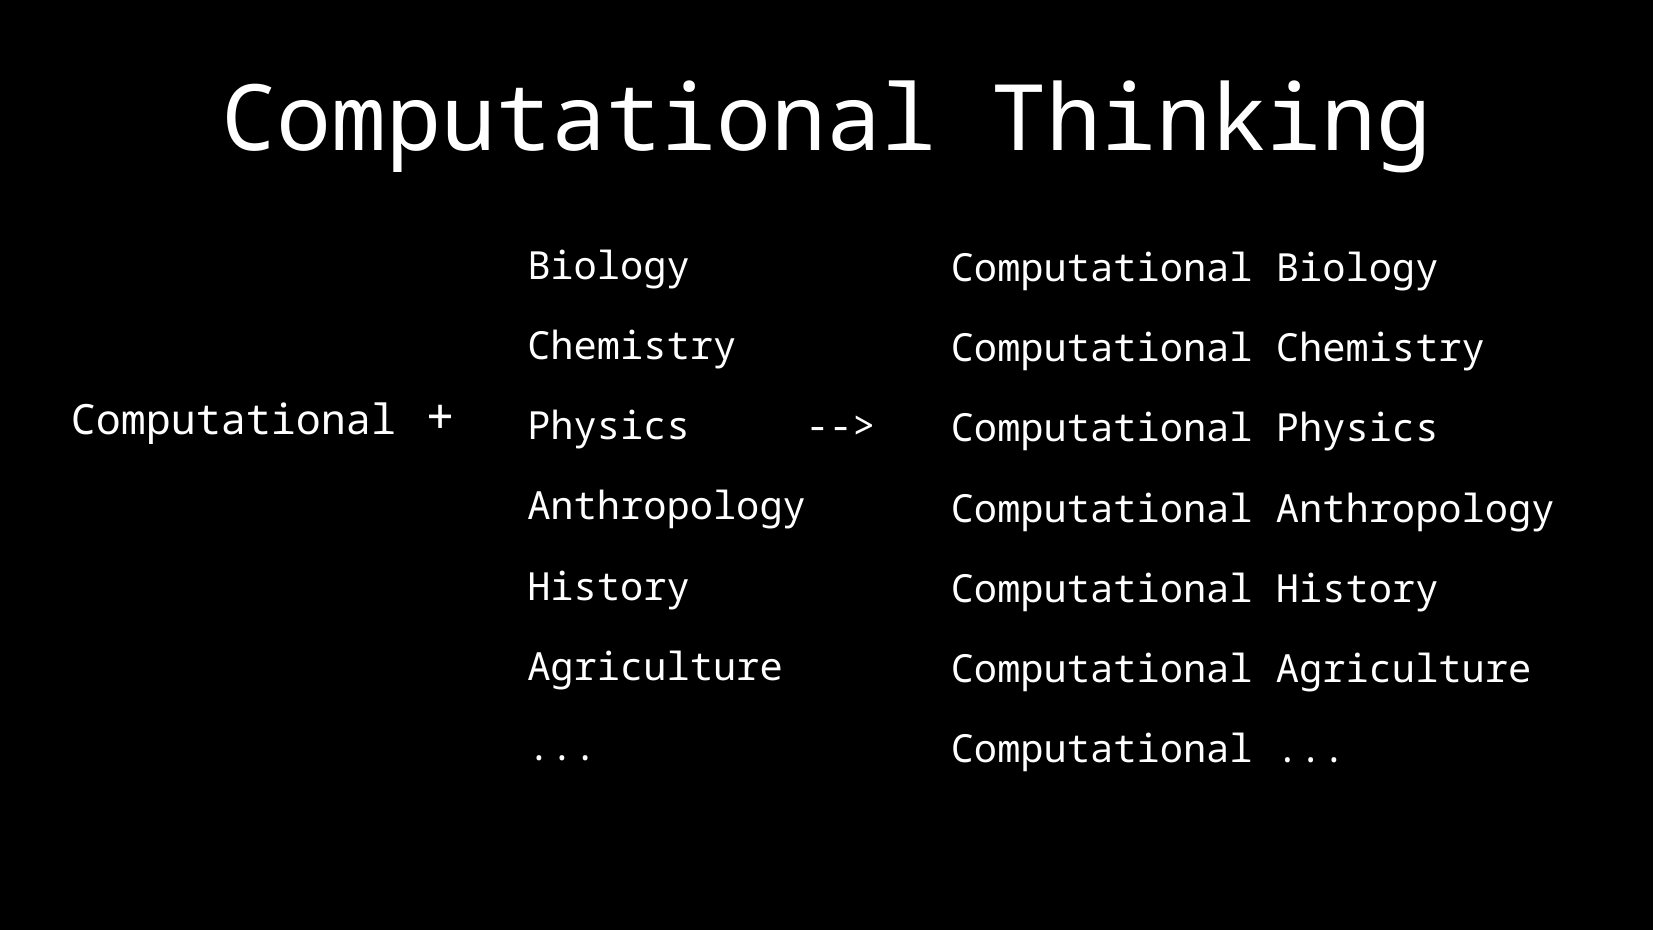

# Computational Thinking
Computational +
Biology
Chemistry
Physics -->
Anthropology
History
Agriculture
...
Computational Biology
Computational Chemistry
Computational Physics
Computational Anthropology
Computational History
Computational Agriculture
Computational ...